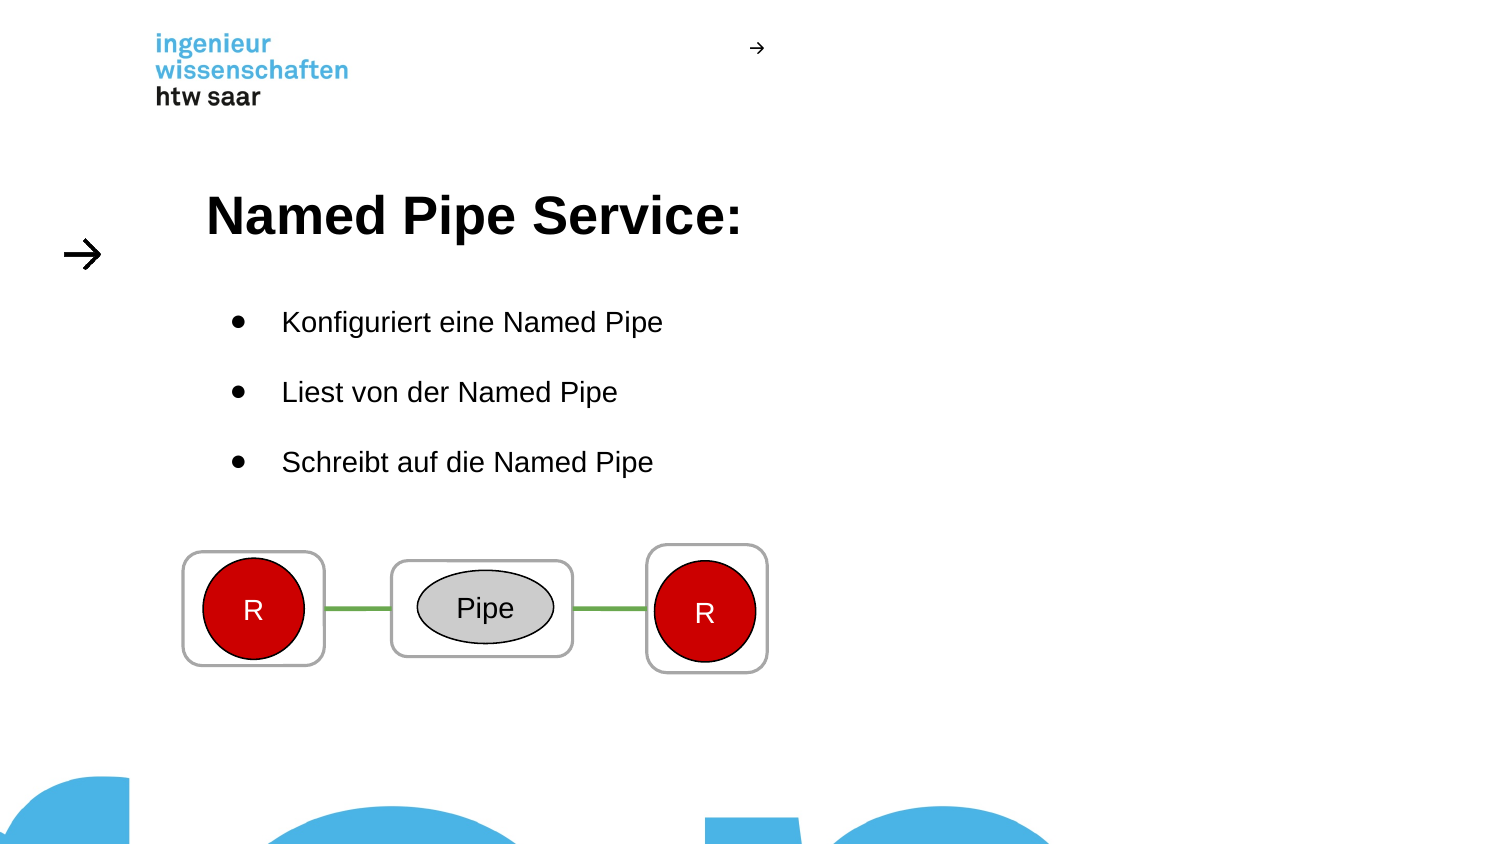

# Named Pipe Service:
Konfiguriert eine Named Pipe
Liest von der Named Pipe
Schreibt auf die Named Pipe
R
R
Pipe